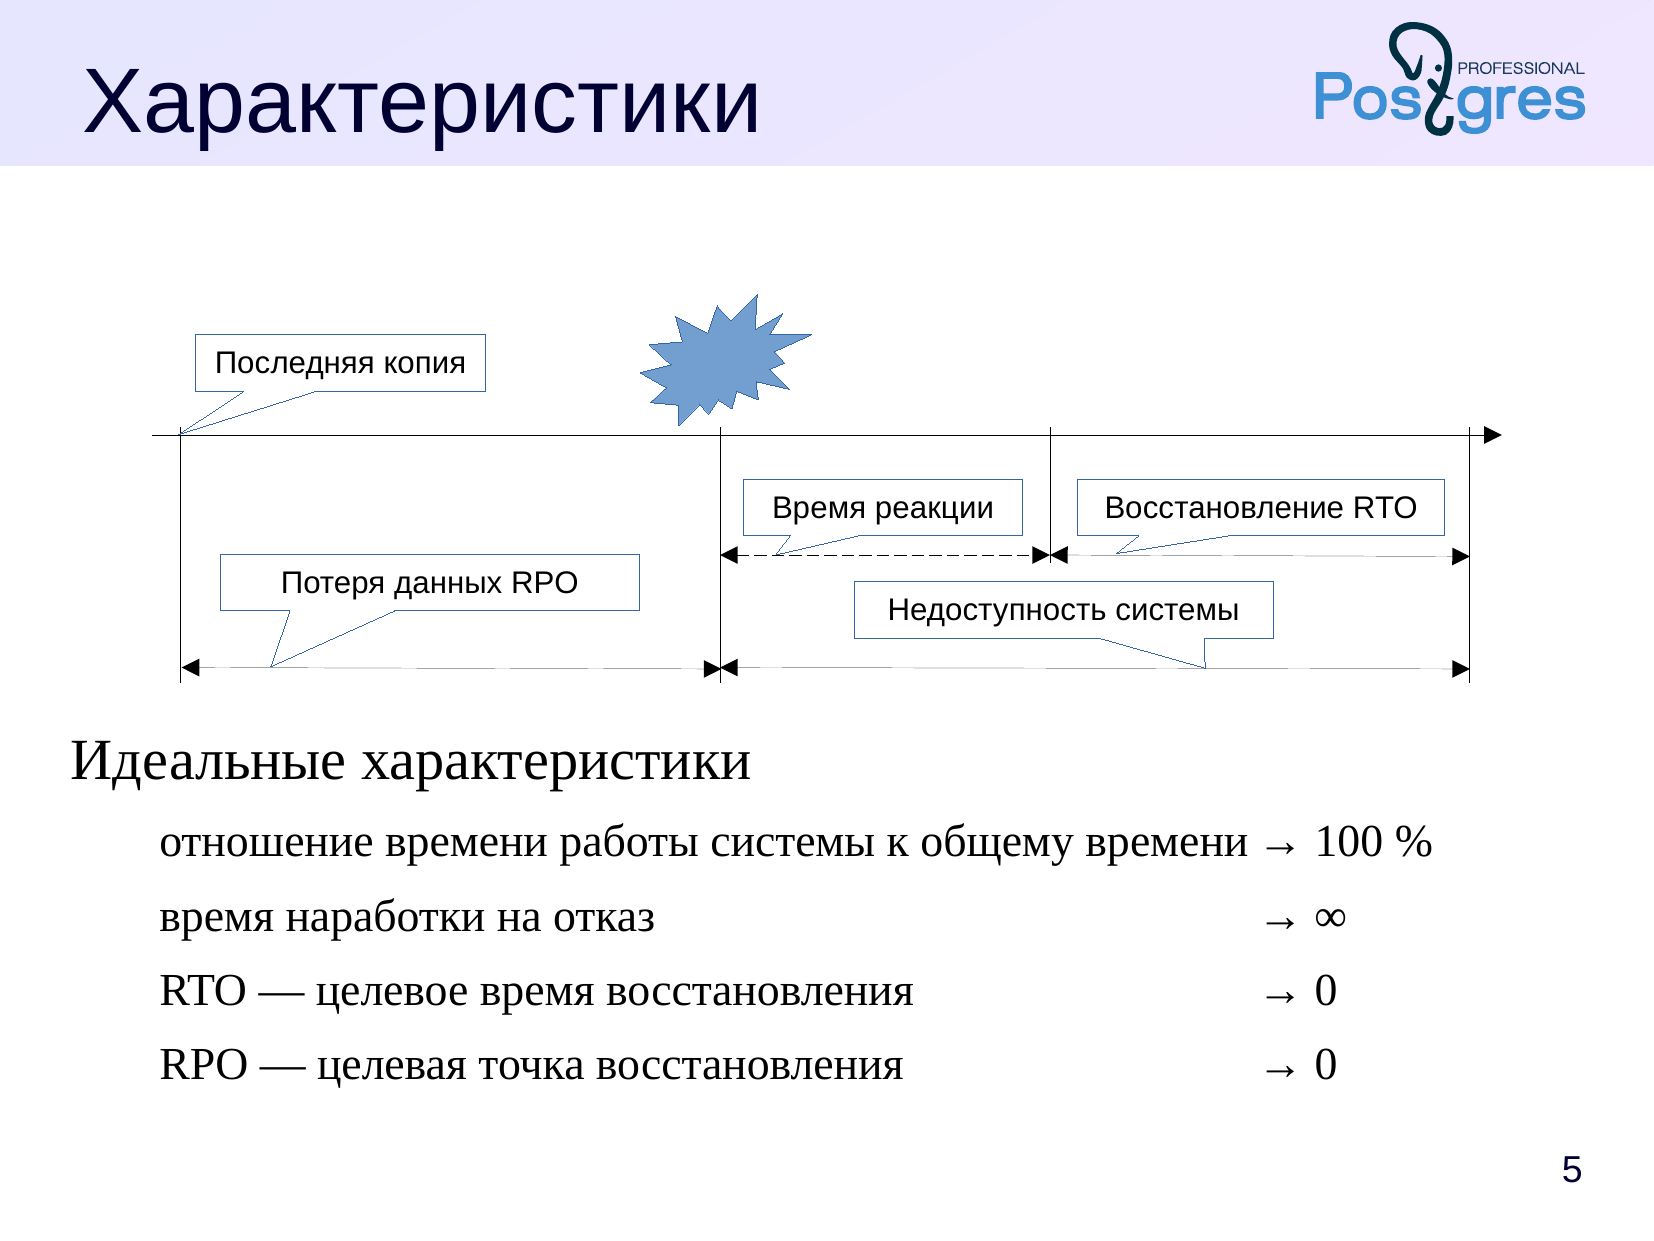

# Характеристики
Последняя копия
Время реакции
Восстановление RTO
Потеря данных RPO
Недоступность системы
Идеальные характеристики
отношение времени работы системы к общему времени	→ 100 %
время наработки на отказ	→ ∞
RTO — целевое время восстановления	→ 0
RPO — целевая точка восстановления	→ 0